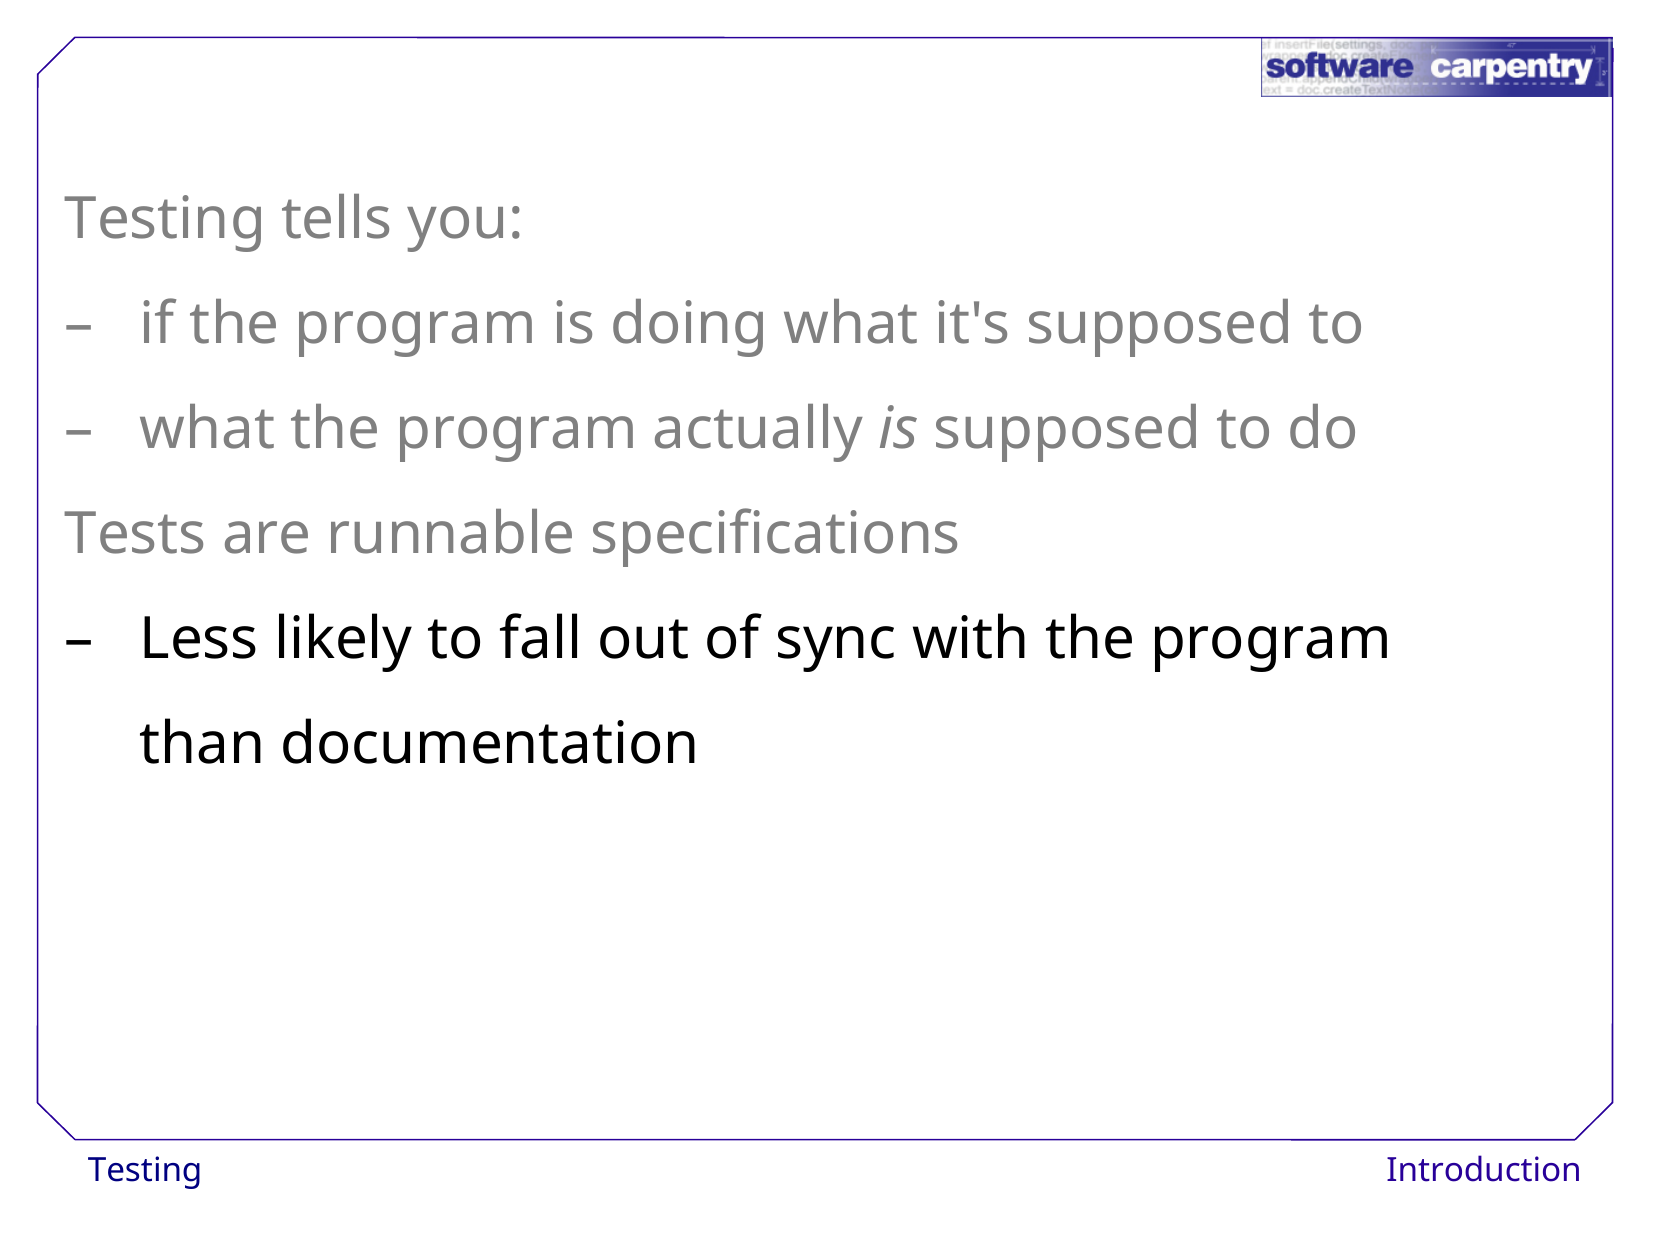

Testing tells you:
–	if the program is doing what it's supposed to
–	what the program actually is supposed to do
Tests are runnable specifications
–	Less likely to fall out of sync with the program
	than documentation